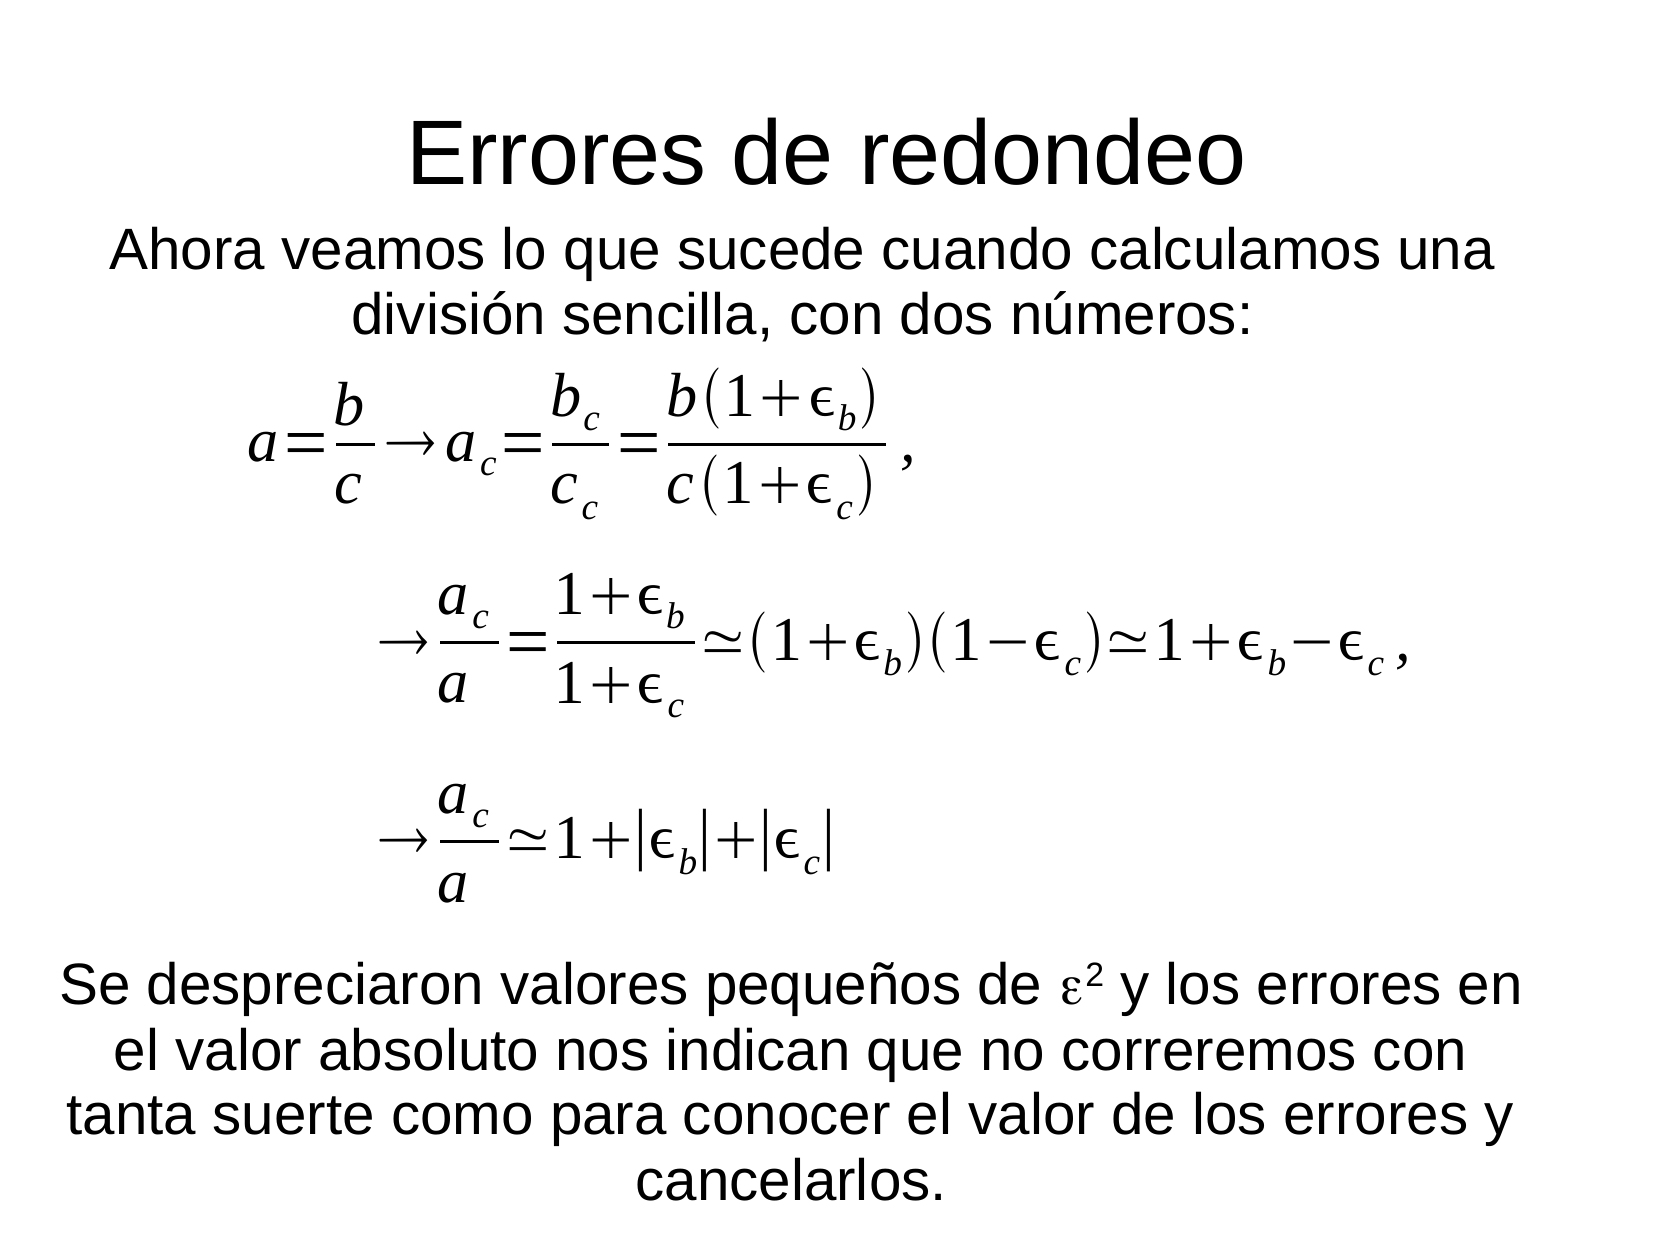

# Errores de redondeo
Ahora veamos lo que sucede cuando calculamos una división sencilla, con dos números:
Se despreciaron valores pequeños de e2 y los errores en el valor absoluto nos indican que no correremos con tanta suerte como para conocer el valor de los errores y cancelarlos.